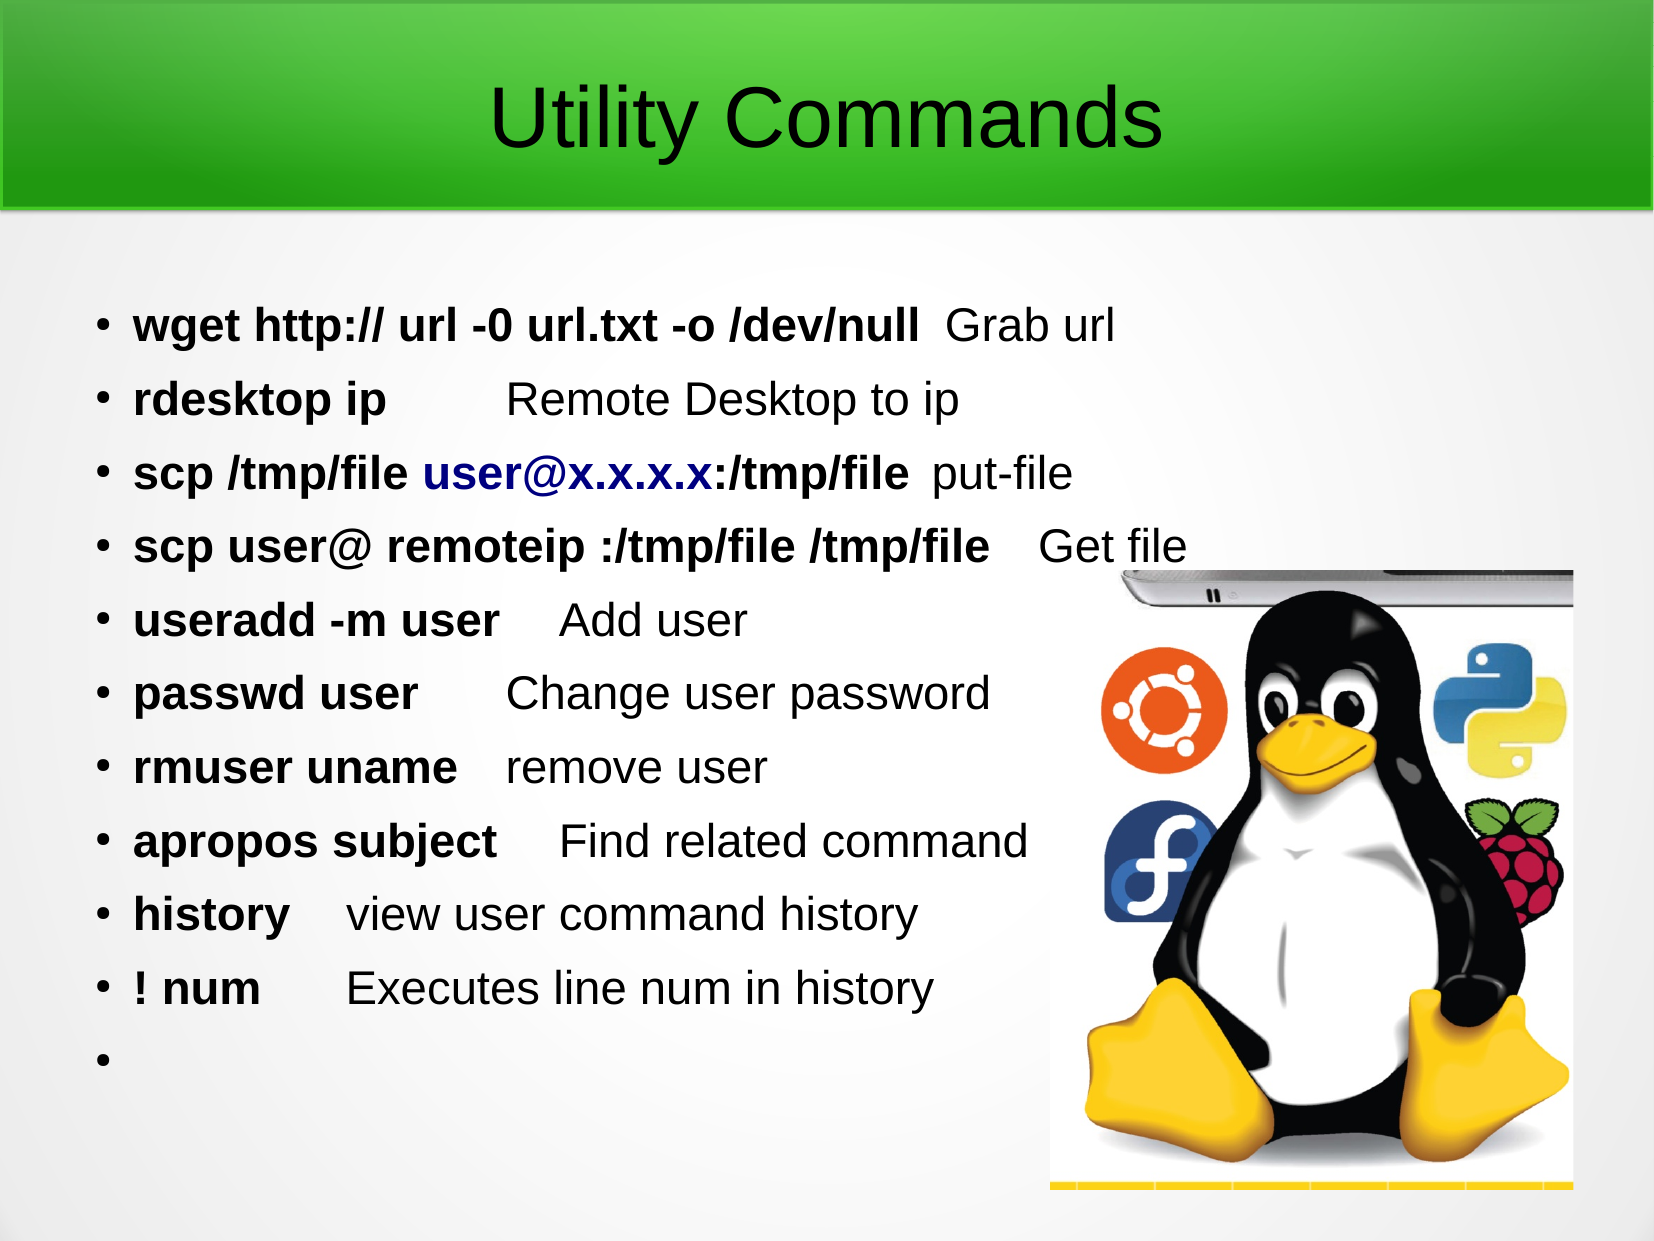

# Utility Commands
wget http:// url -0 url.txt -o /dev/null			 Grab url
rdesktop ip 		Remote Desktop to ip
scp /tmp/file user@x.x.x.x:/tmp/file 					put-file
scp user@ remoteip :/tmp/file /tmp/file 	Get file
useradd -m user 	Add user
passwd user	 		Change user password
rmuser uname		remove user
apropos subject 	Find related command
history 				view user command history
! num					 Executes line num in history